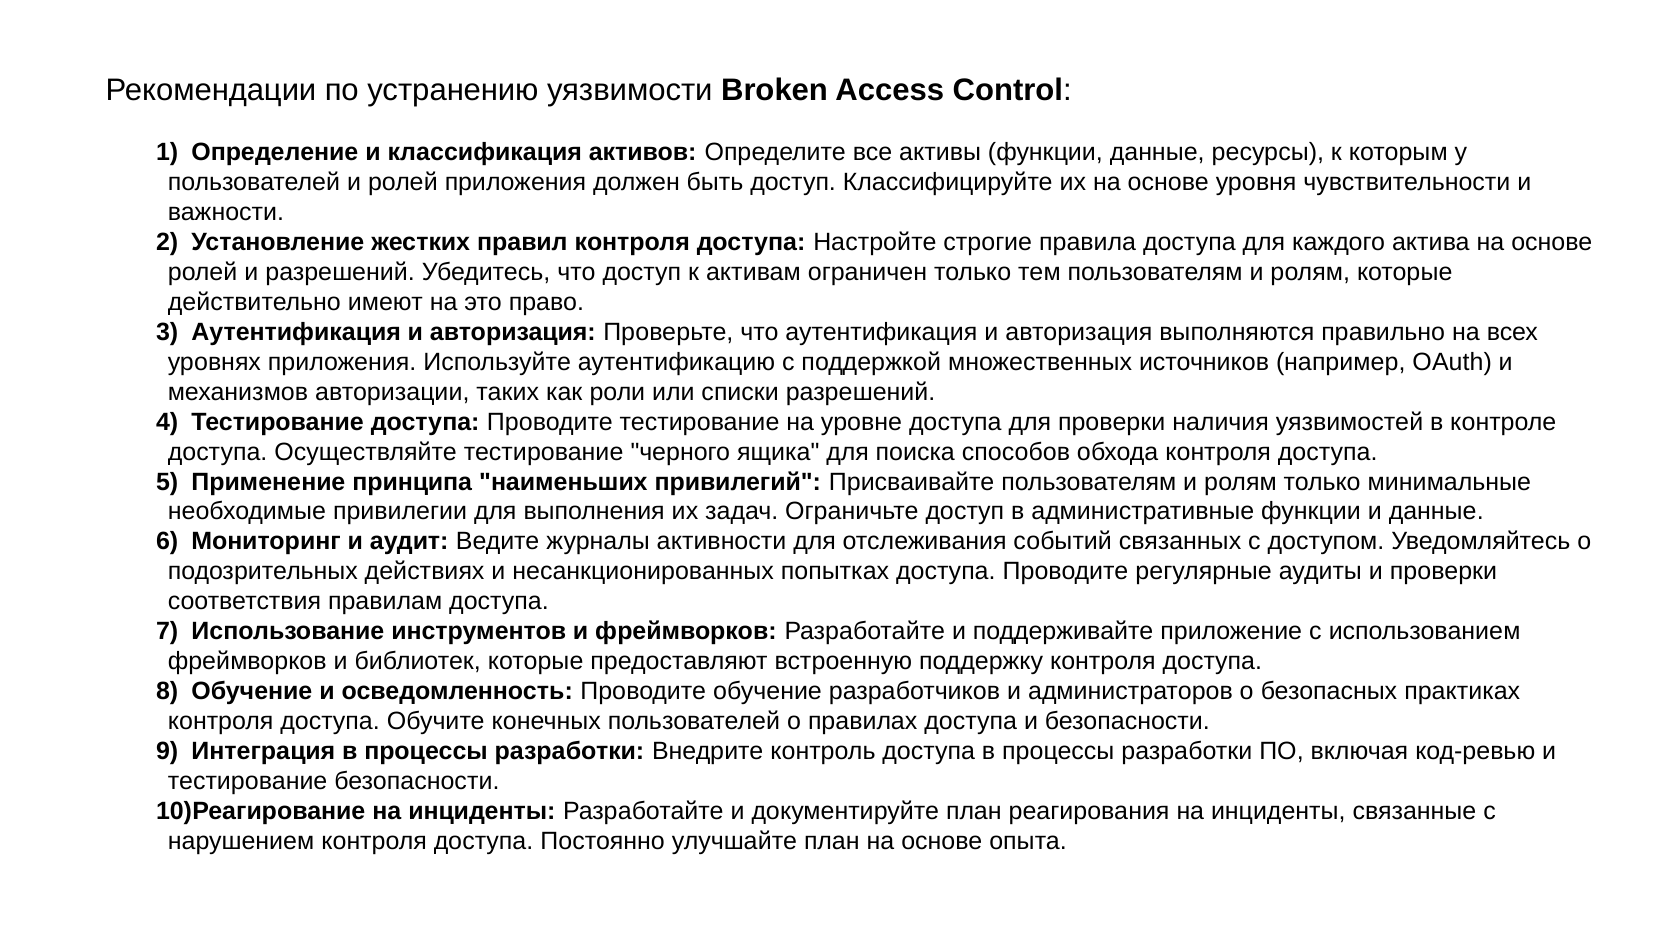

Рекомендации по устранению уязвимости Broken Access Control:
Определение и классификация активов: Определите все активы (функции, данные, ресурсы), к которым у пользователей и ролей приложения должен быть доступ. Классифицируйте их на основе уровня чувствительности и важности.
Установление жестких правил контроля доступа: Настройте строгие правила доступа для каждого актива на основе ролей и разрешений. Убедитесь, что доступ к активам ограничен только тем пользователям и ролям, которые действительно имеют на это право.
Аутентификация и авторизация: Проверьте, что аутентификация и авторизация выполняются правильно на всех уровнях приложения. Используйте аутентификацию с поддержкой множественных источников (например, OAuth) и механизмов авторизации, таких как роли или списки разрешений.
Тестирование доступа: Проводите тестирование на уровне доступа для проверки наличия уязвимостей в контроле доступа. Осуществляйте тестирование "черного ящика" для поиска способов обхода контроля доступа.
Применение принципа "наименьших привилегий": Присваивайте пользователям и ролям только минимальные необходимые привилегии для выполнения их задач. Ограничьте доступ в административные функции и данные.
Мониторинг и аудит: Ведите журналы активности для отслеживания событий связанных с доступом. Уведомляйтесь о подозрительных действиях и несанкционированных попытках доступа. Проводите регулярные аудиты и проверки соответствия правилам доступа.
Использование инструментов и фреймворков: Разработайте и поддерживайте приложение с использованием фреймворков и библиотек, которые предоставляют встроенную поддержку контроля доступа.
Обучение и осведомленность: Проводите обучение разработчиков и администраторов о безопасных практиках контроля доступа. Обучите конечных пользователей о правилах доступа и безопасности.
Интеграция в процессы разработки: Внедрите контроль доступа в процессы разработки ПО, включая код-ревью и тестирование безопасности.
Реагирование на инциденты: Разработайте и документируйте план реагирования на инциденты, связанные с нарушением контроля доступа. Постоянно улучшайте план на основе опыта.